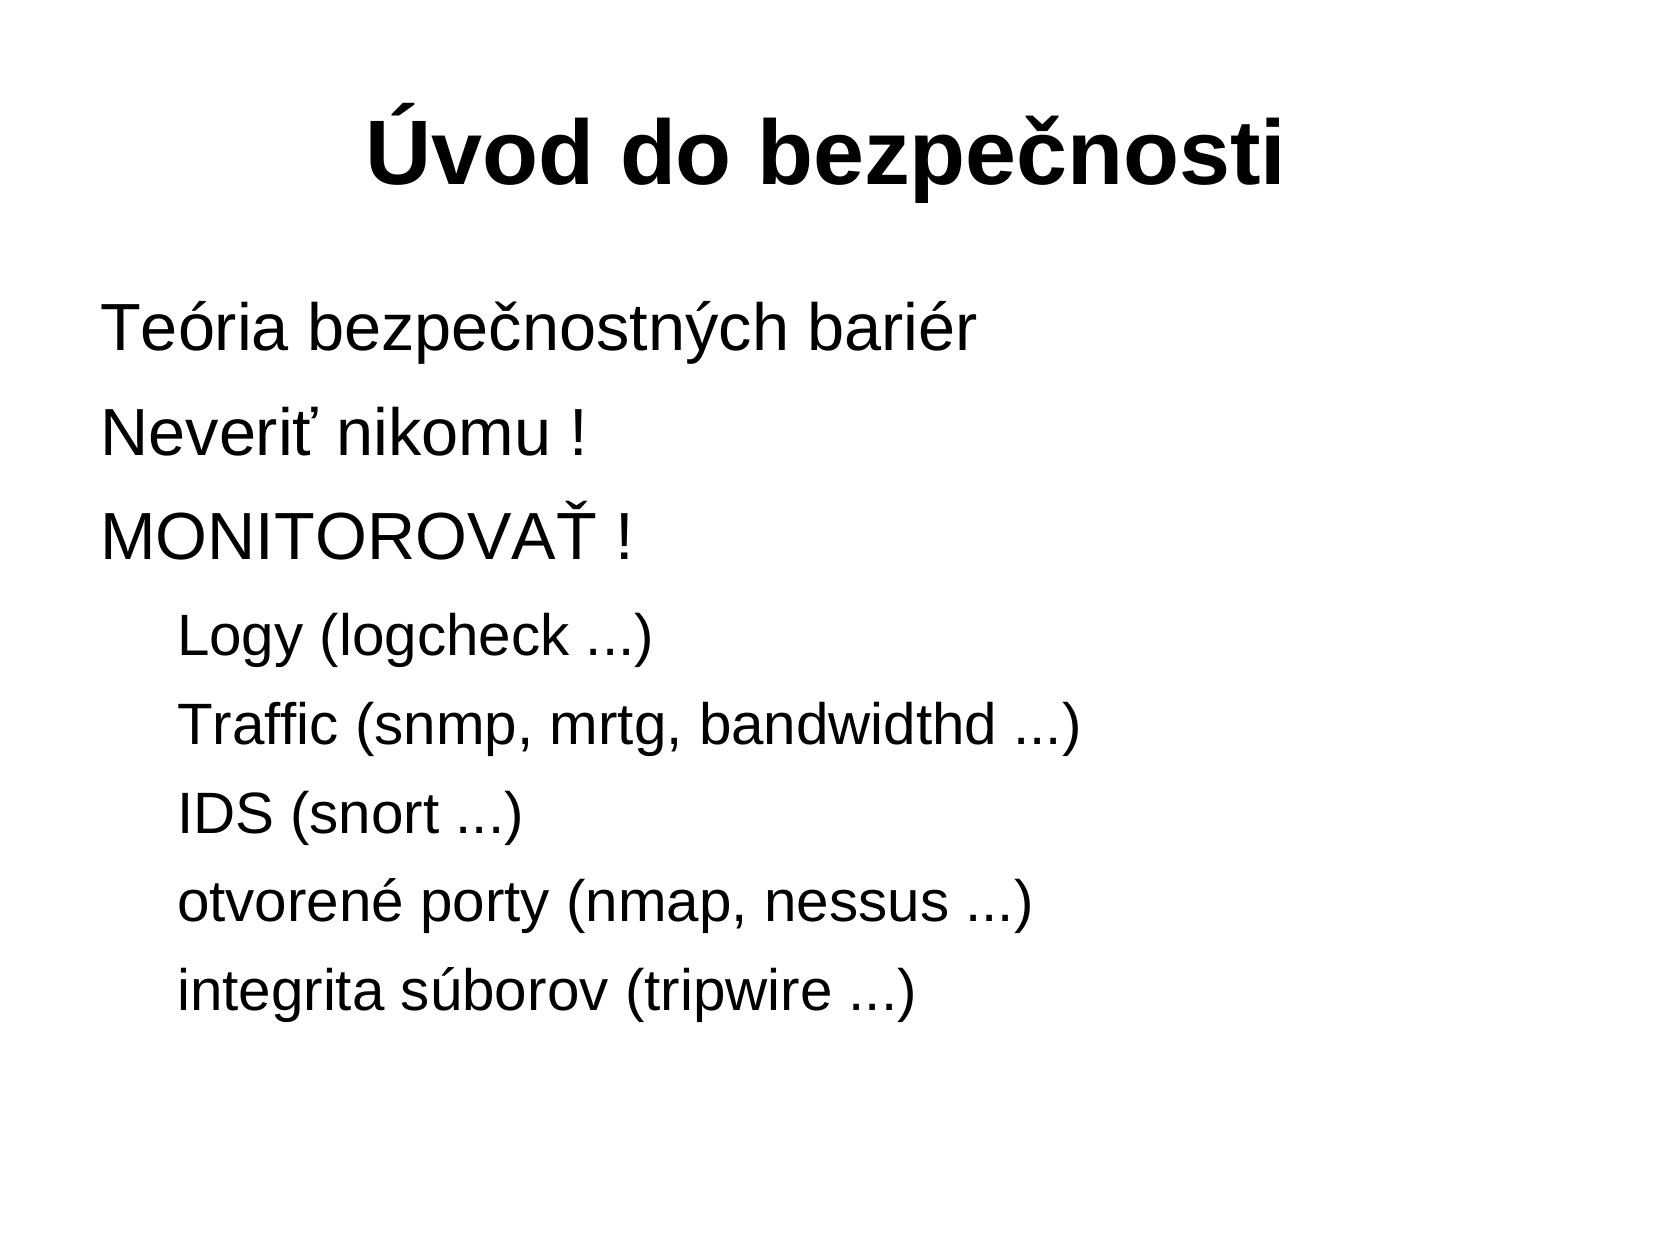

# Úvod do bezpečnosti
Teória bezpečnostných bariér
Neveriť nikomu !
MONITOROVAŤ !
Logy (logcheck ...)
Traffic (snmp, mrtg, bandwidthd ...)
IDS (snort ...)
otvorené porty (nmap, nessus ...)
integrita súborov (tripwire ...)